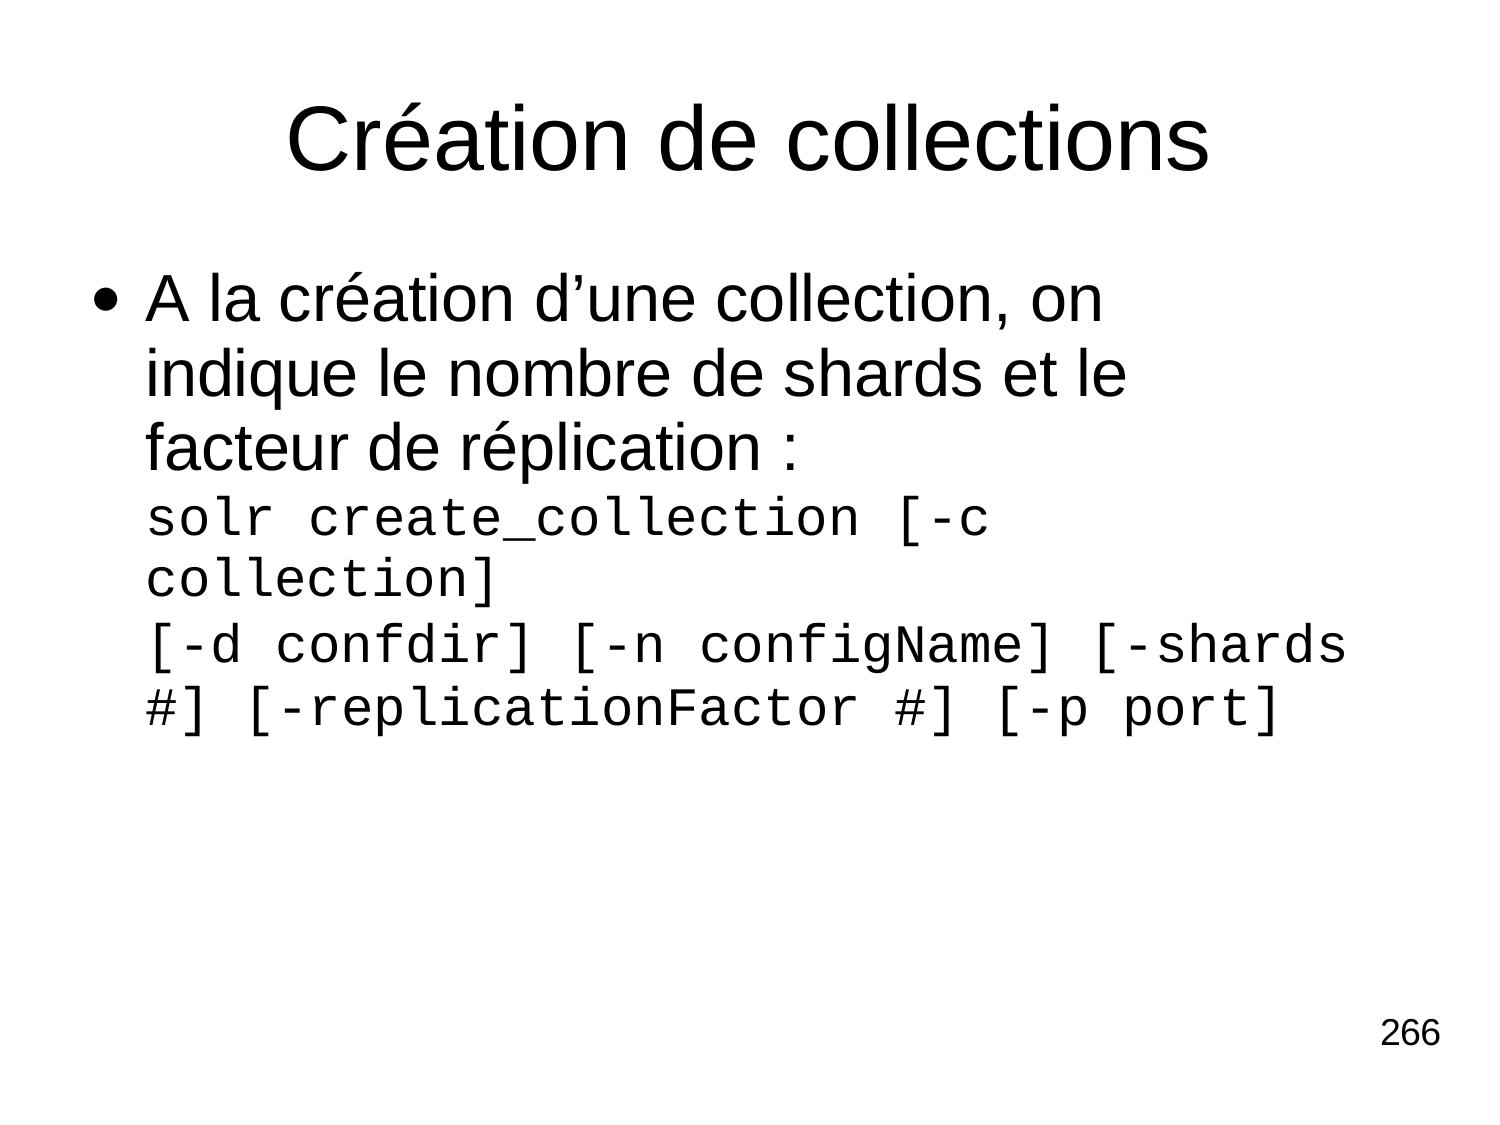

# Création de collections
A la création d’une collection, on indique le nombre de shards et le facteur de réplication :
solr create_collection [-c collection]
[-d confdir] [-n configName] [-shards #] [-replicationFactor #] [-p port]
●
266